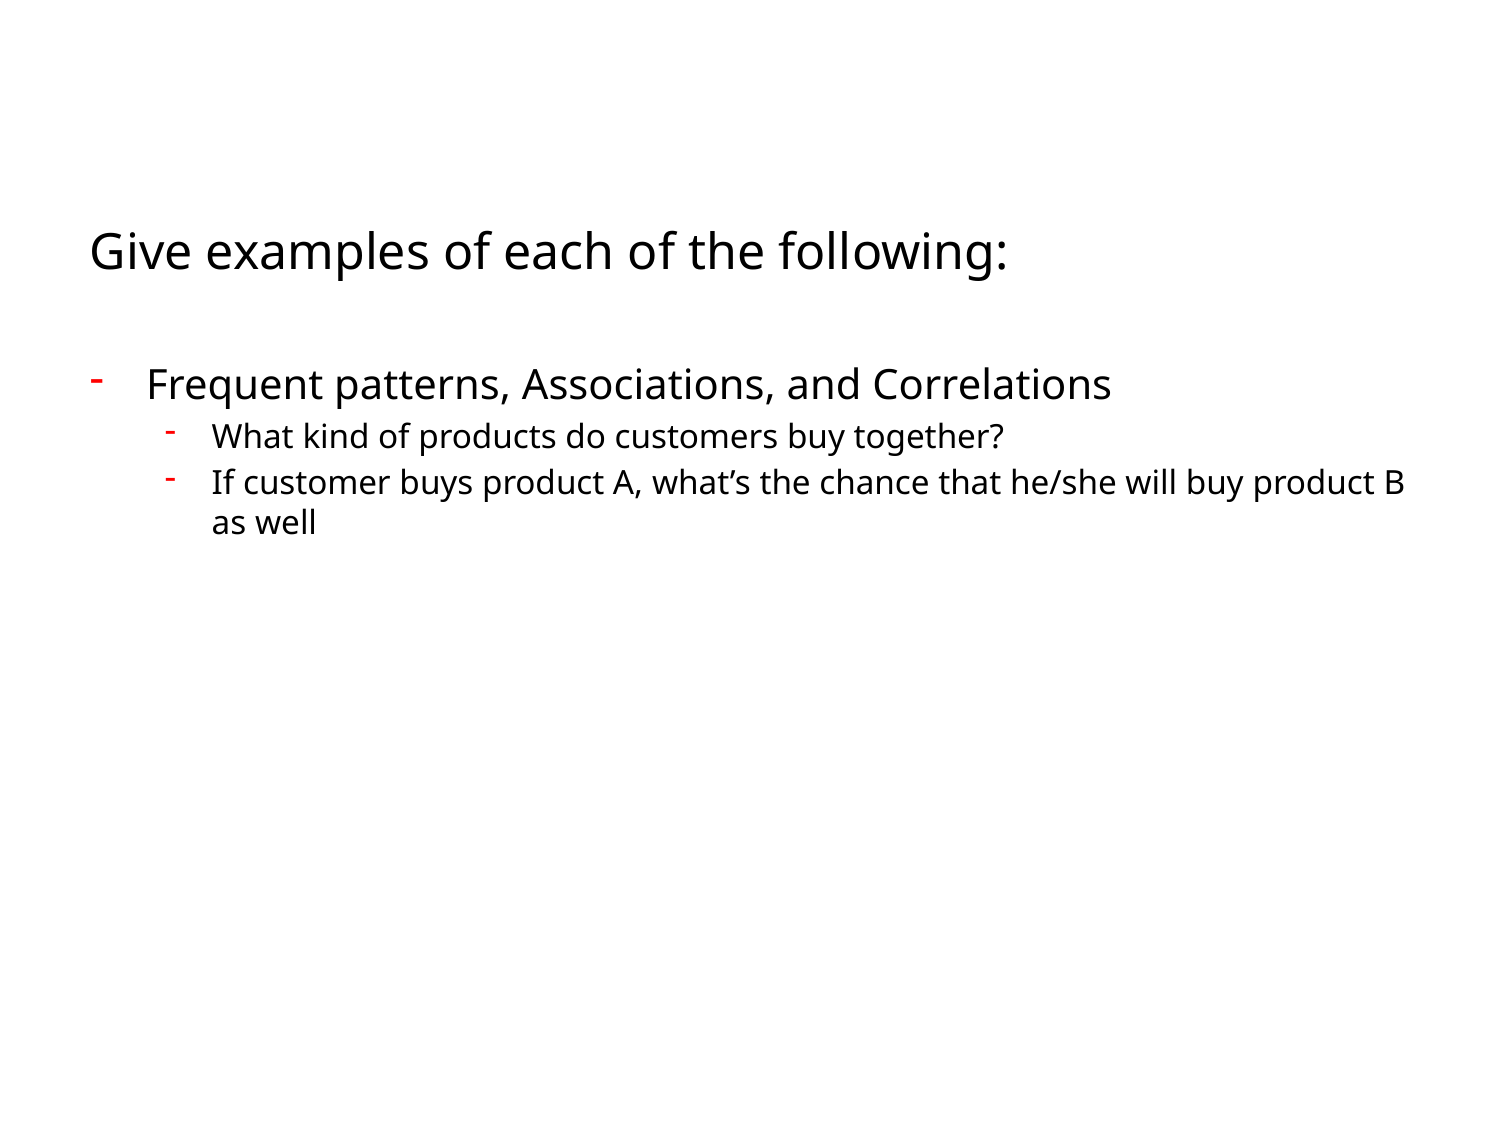

# Give examples of each of the following:
Frequent patterns, Associations, and Correlations
What kind of products do customers buy together?
If customer buys product A, what’s the chance that he/she will buy product B as well